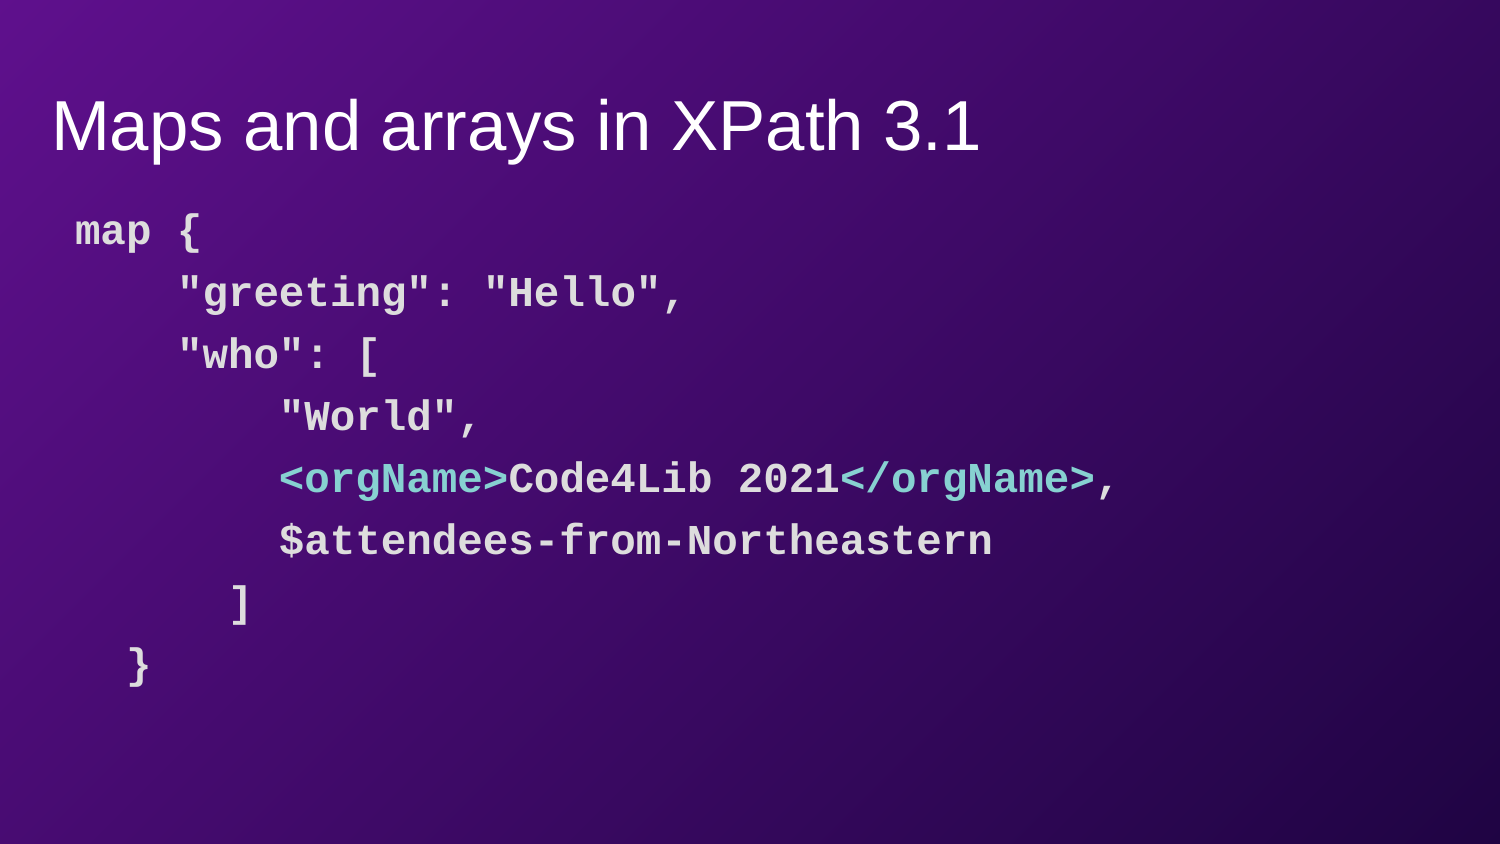

# Maps and arrays in XPath 3.1
map {
 "greeting": "Hello",
 "who": [
 "World",
 <orgName>Code4Lib 2021</orgName>,
 $attendees-from-Northeastern
 ]
 }